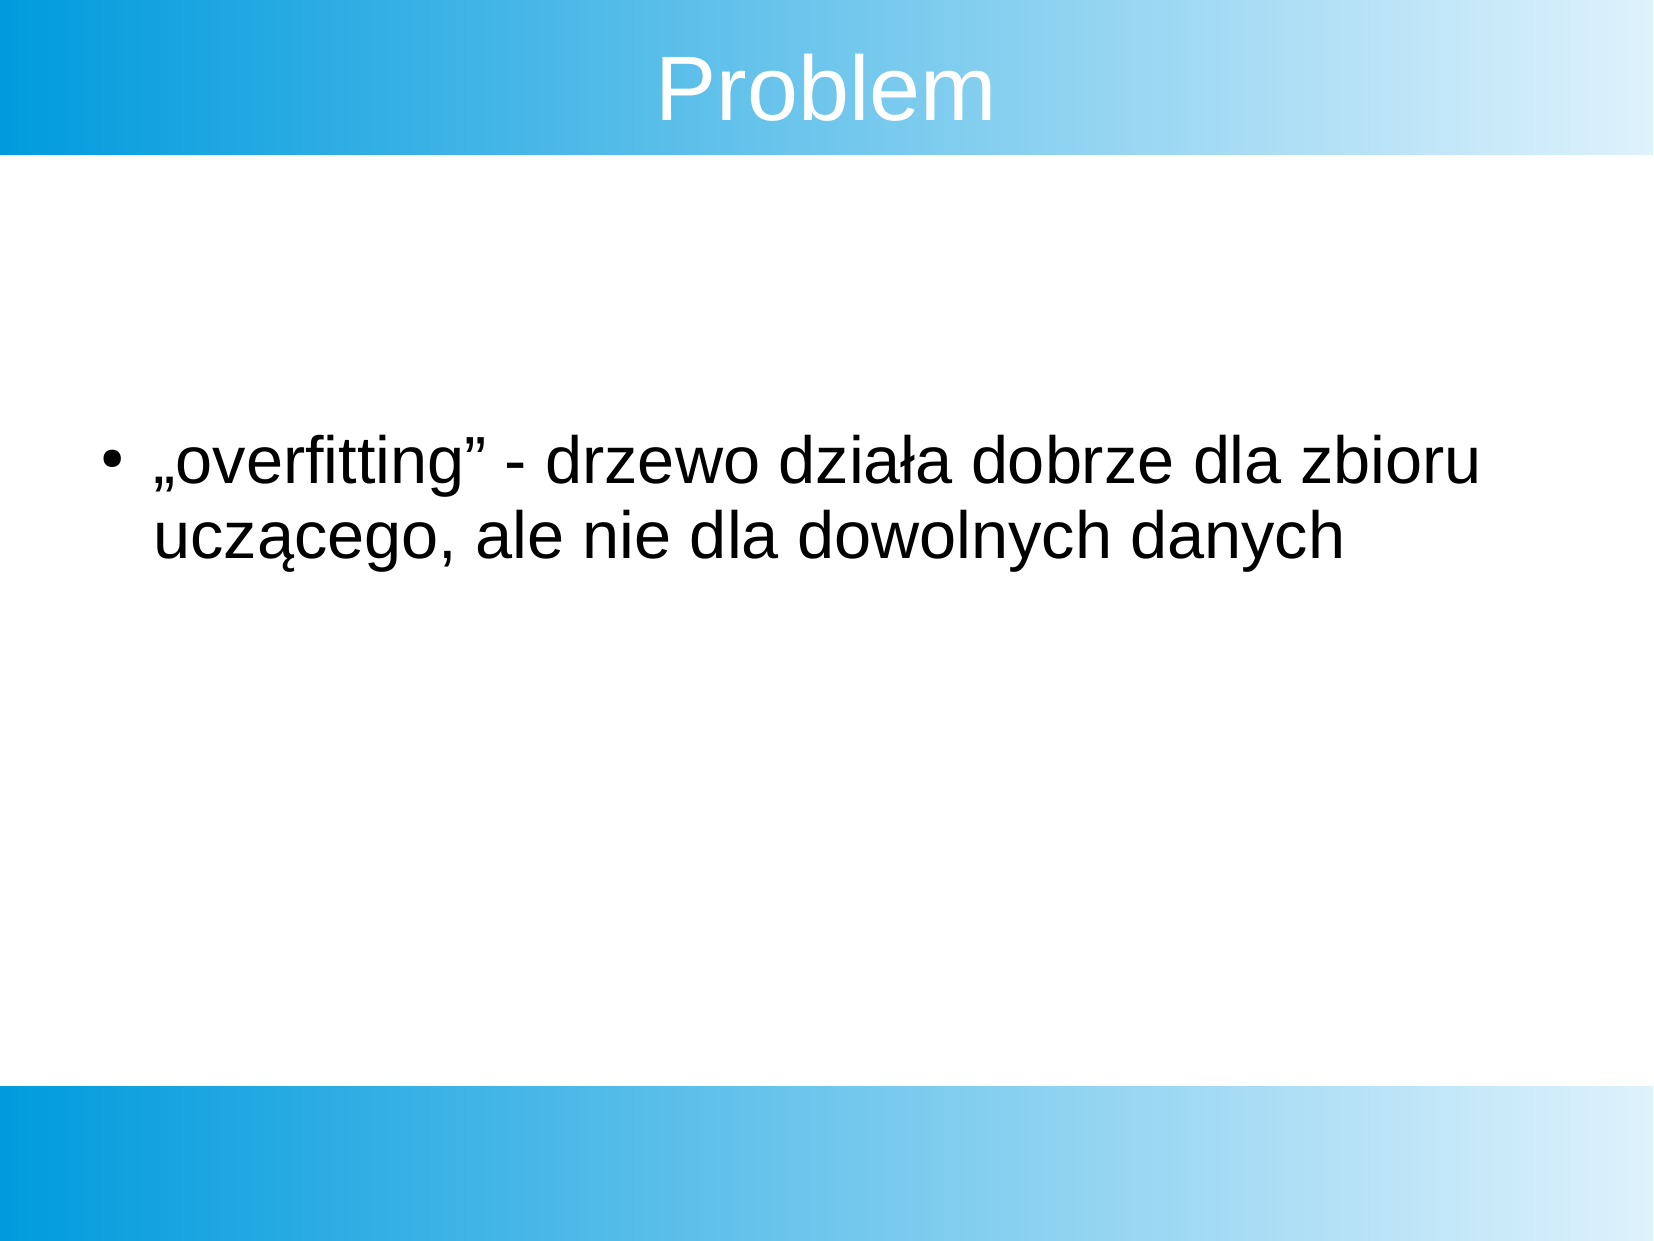

# Problem
„overfitting” - drzewo działa dobrze dla zbioru uczącego, ale nie dla dowolnych danych